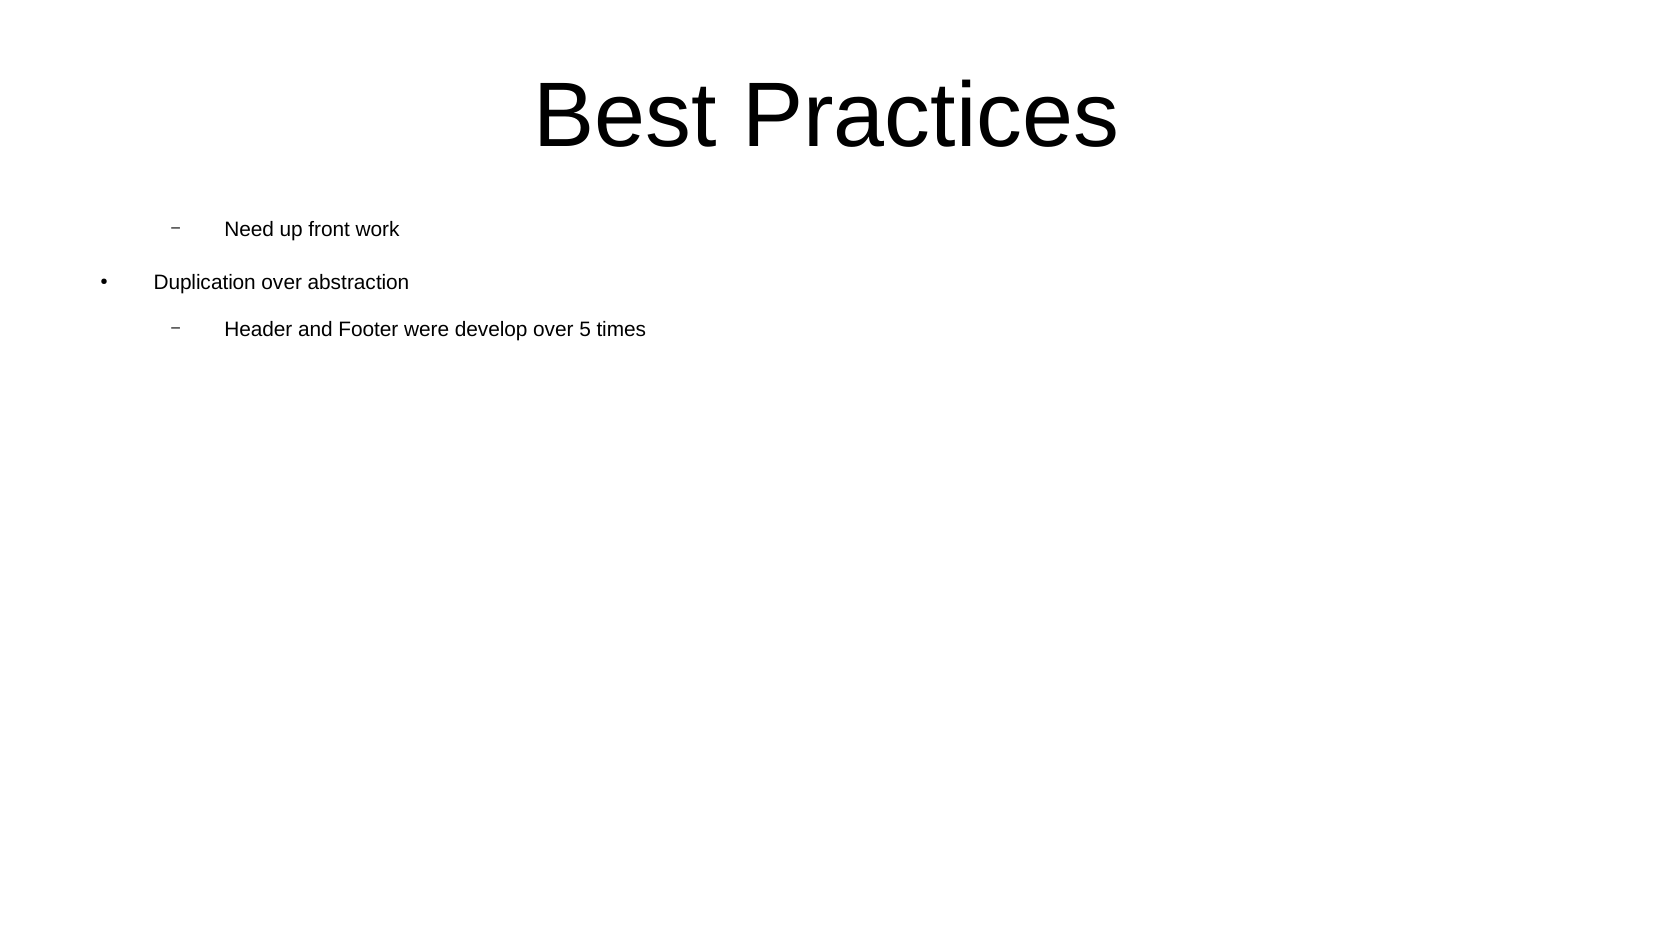

# Best Practices
Need up front work
Duplication over abstraction
Header and Footer were develop over 5 times